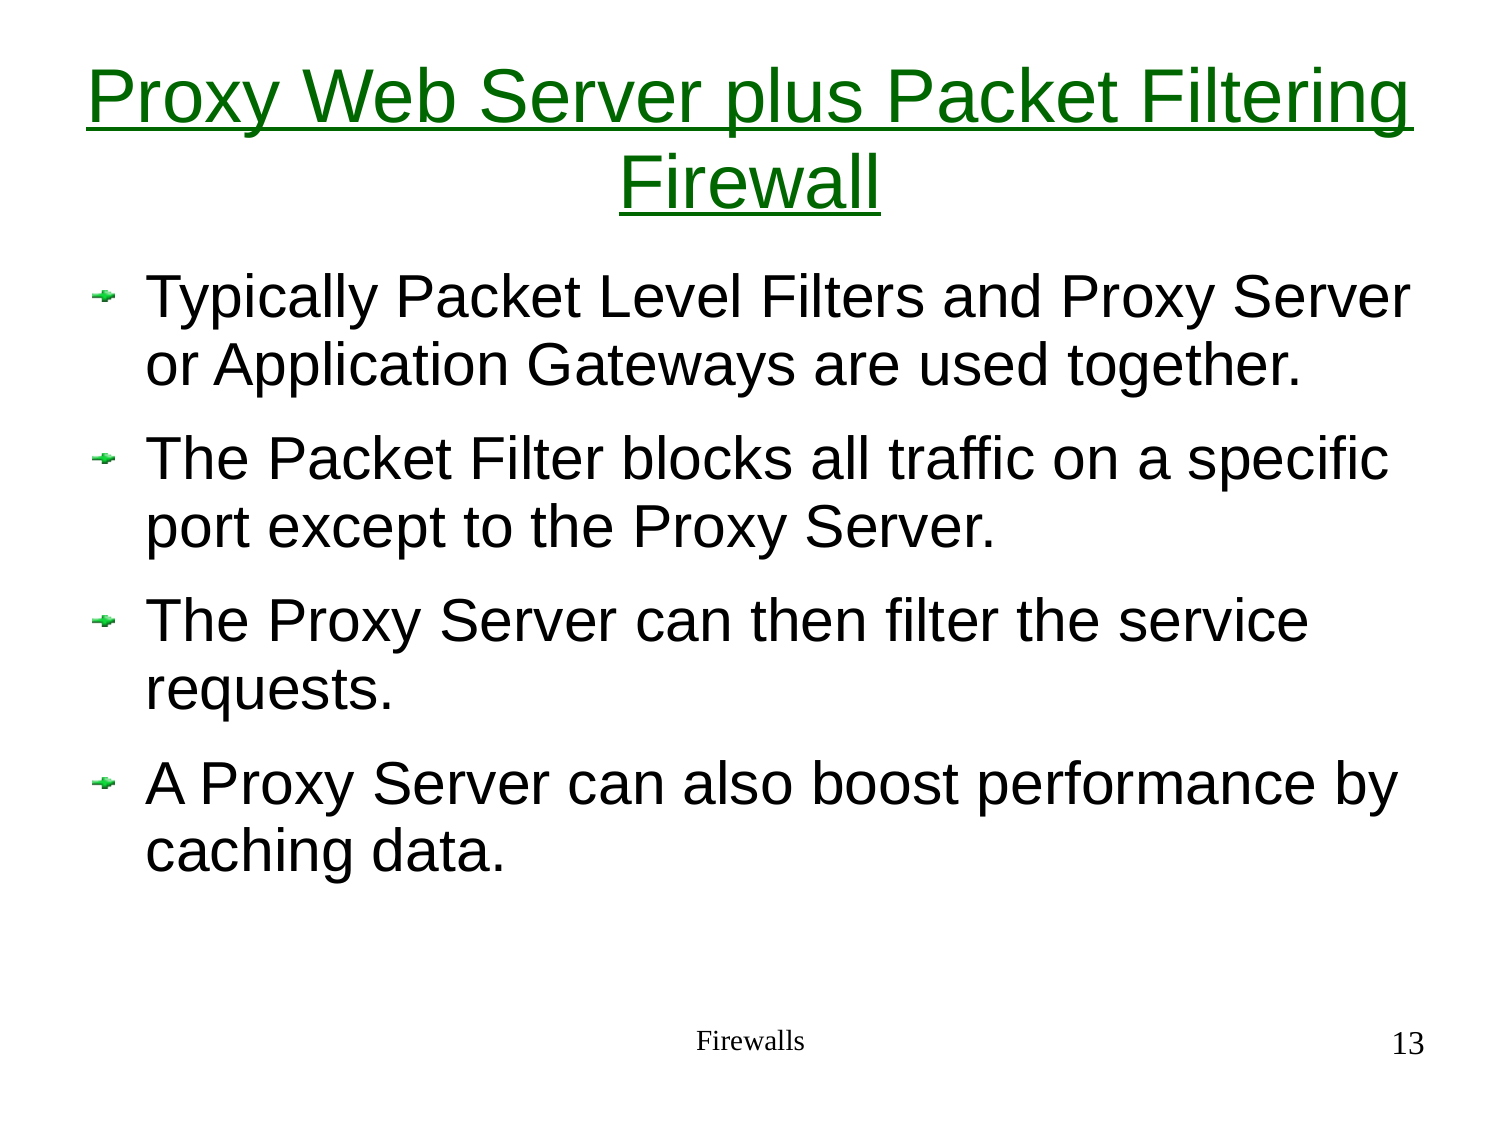

# Proxy Web Server plus Packet Filtering Firewall
Typically Packet Level Filters and Proxy Server or Application Gateways are used together.
The Packet Filter blocks all traffic on a specific port except to the Proxy Server.
The Proxy Server can then filter the service requests.
A Proxy Server can also boost performance by caching data.
Firewalls
13